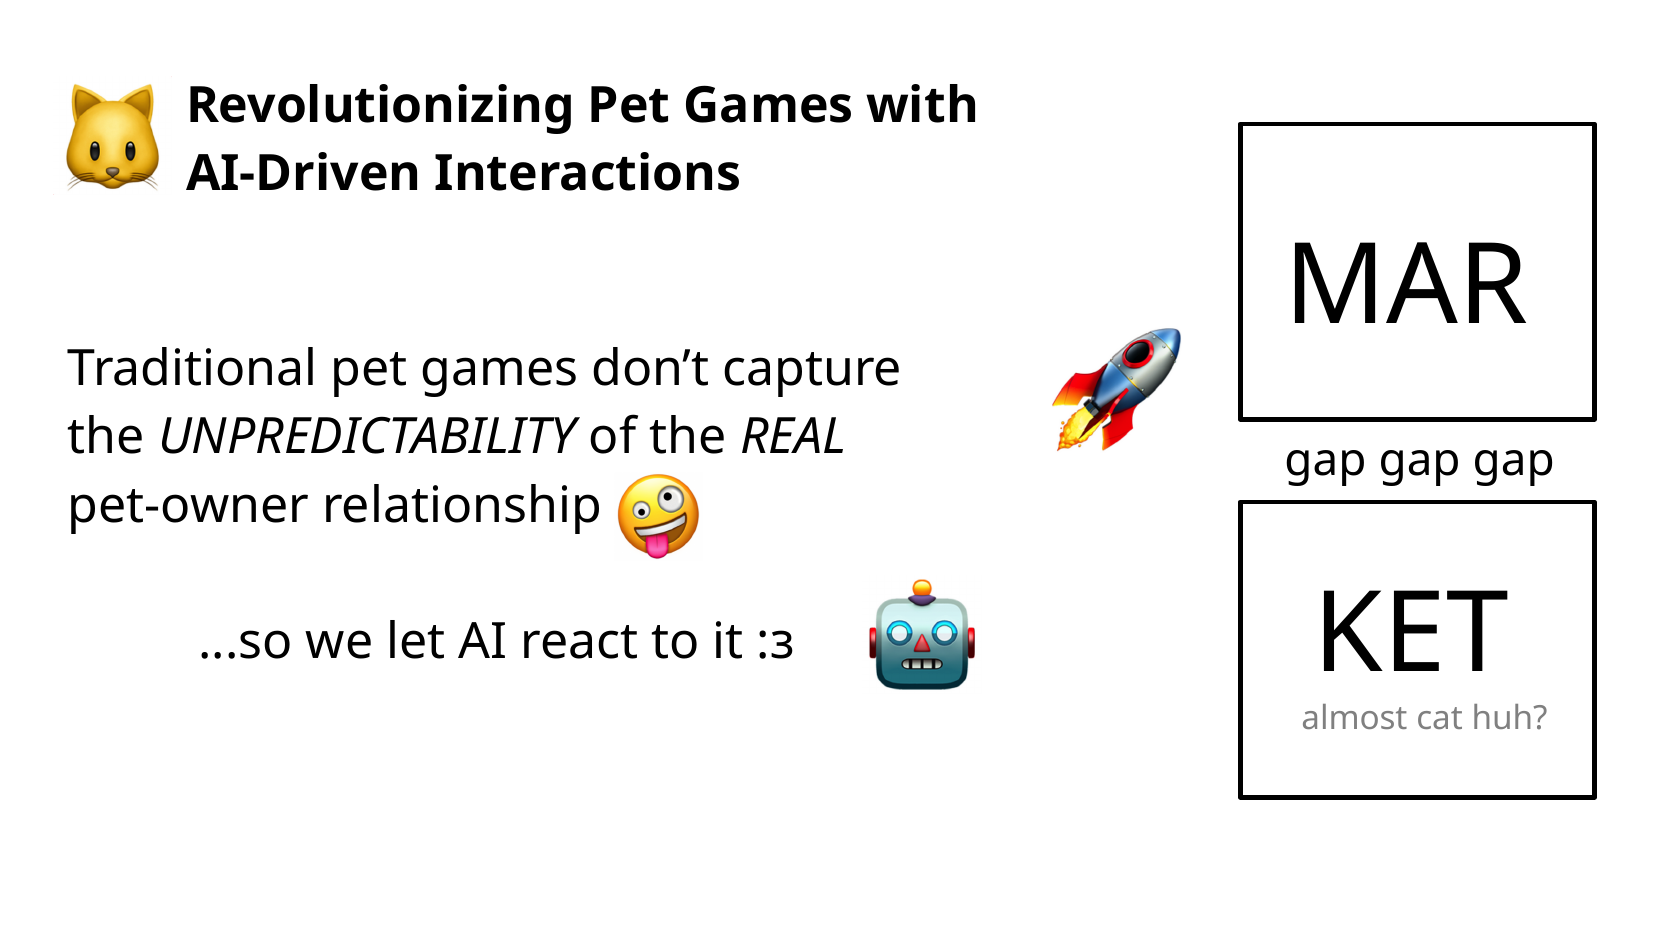

Revolutionizing Pet Games with
AI-Driven Interactions
MAR
Traditional pet games don’t capture
the UNPREDICTABILITY of the REAL
pet-owner relationship
gap gap gap
KET
...so we let AI react to it :з
almost cat huh?